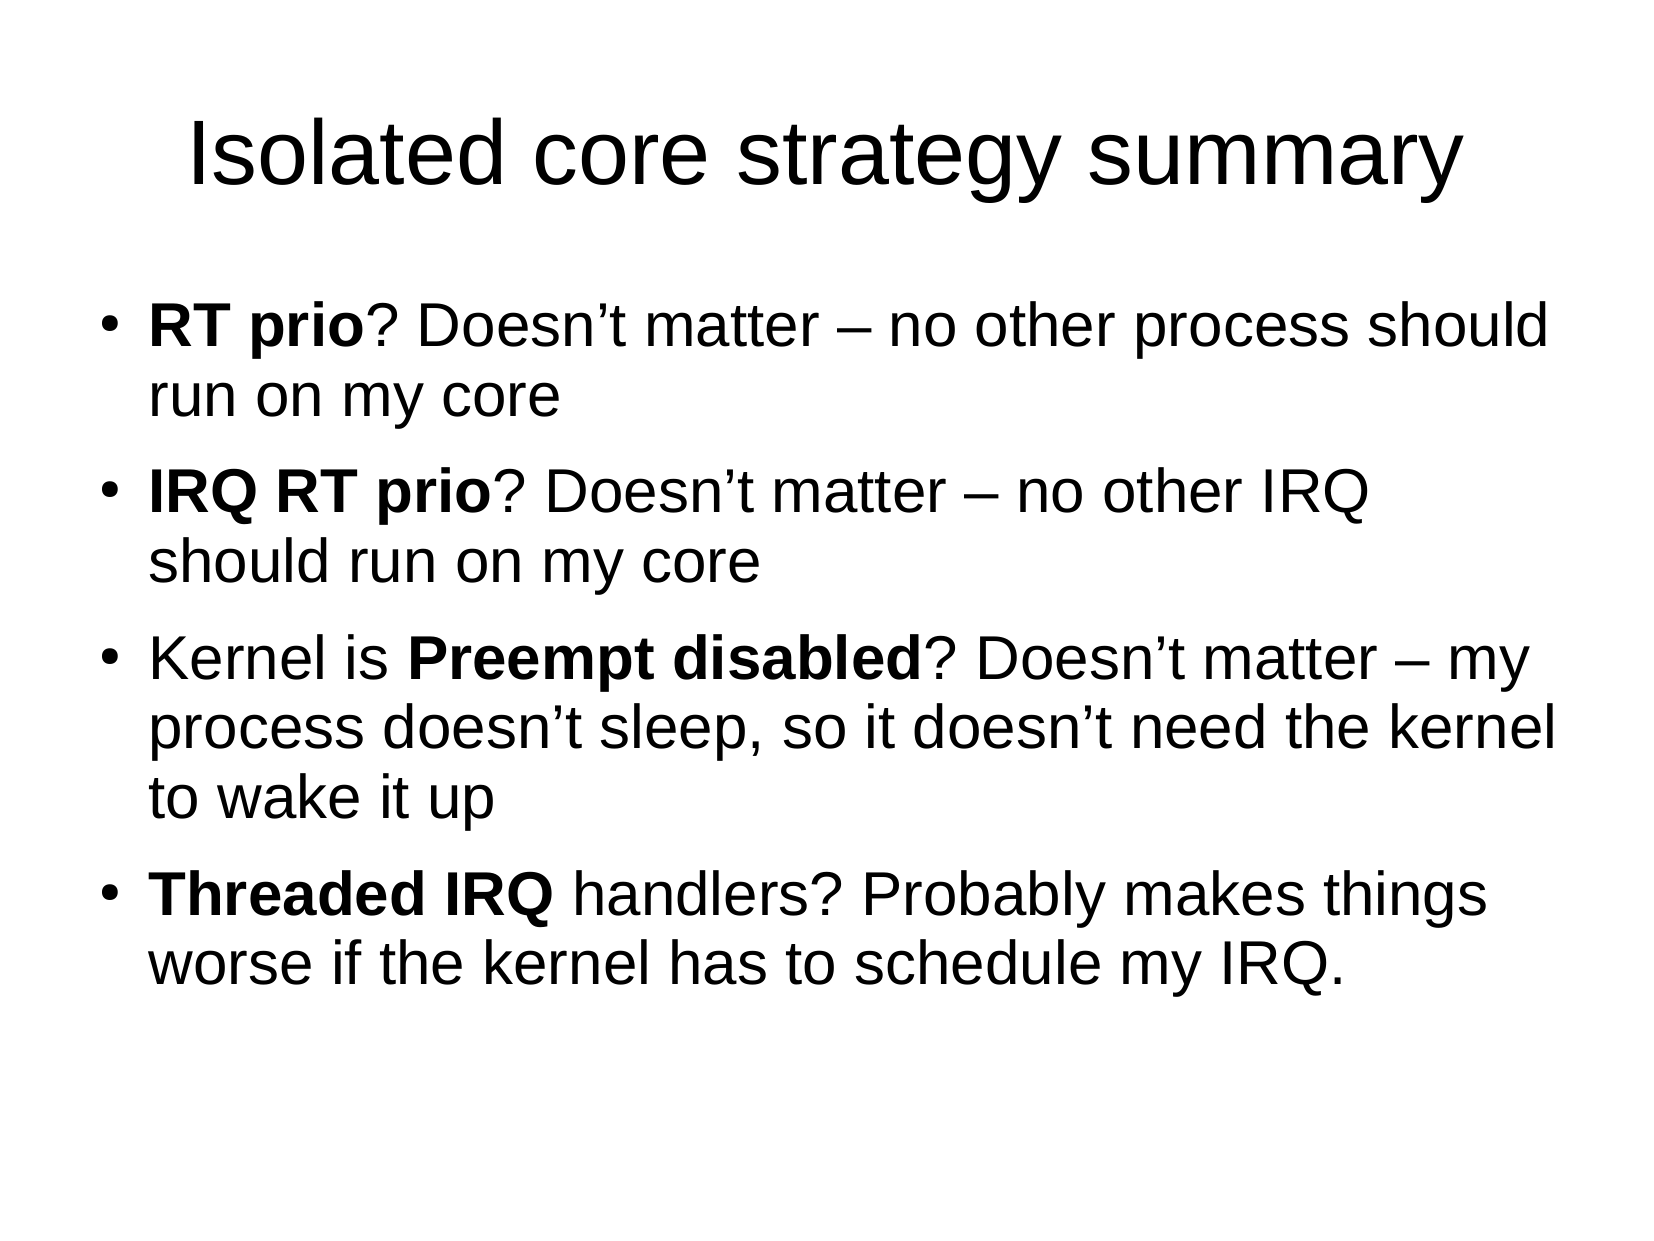

# Isolated core strategy summary
RT prio? Doesn’t matter – no other process should run on my core
IRQ RT prio? Doesn’t matter – no other IRQ should run on my core
Kernel is Preempt disabled? Doesn’t matter – my process doesn’t sleep, so it doesn’t need the kernel to wake it up
Threaded IRQ handlers? Probably makes things worse if the kernel has to schedule my IRQ.